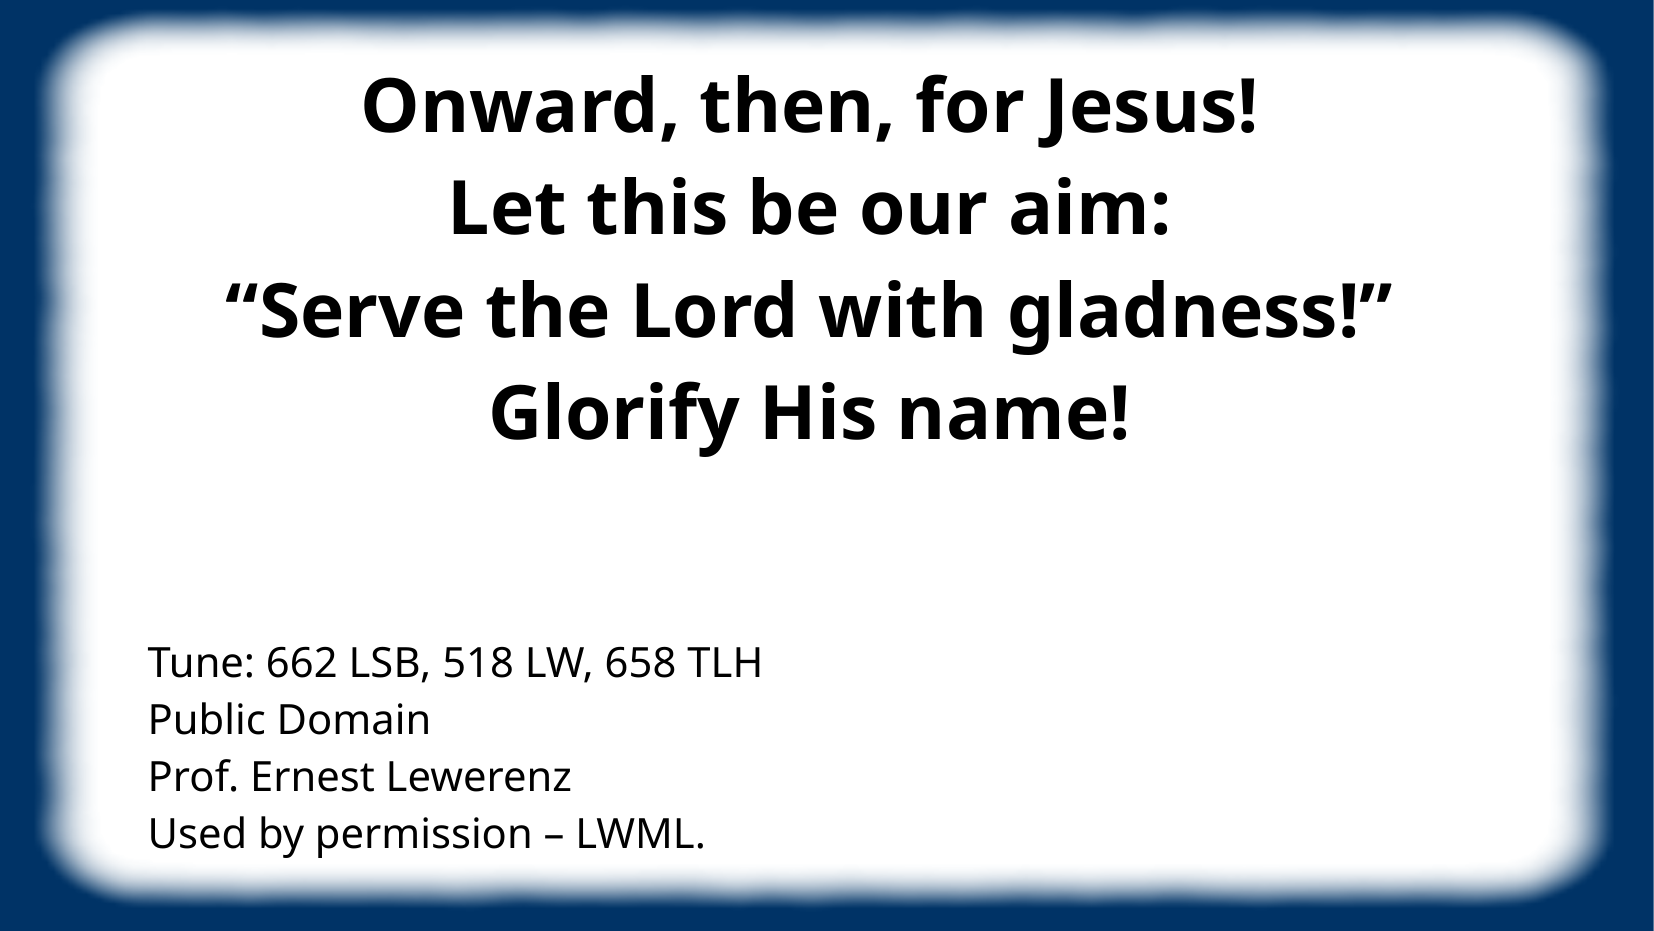

Onward, then, for Jesus!
Let this be our aim:
“Serve the Lord with gladness!”
Glorify His name!
 Tune: 662 LSB, 518 LW, 658 TLH
 Public Domain
 Prof. Ernest Lewerenz
 Used by permission – LWML.